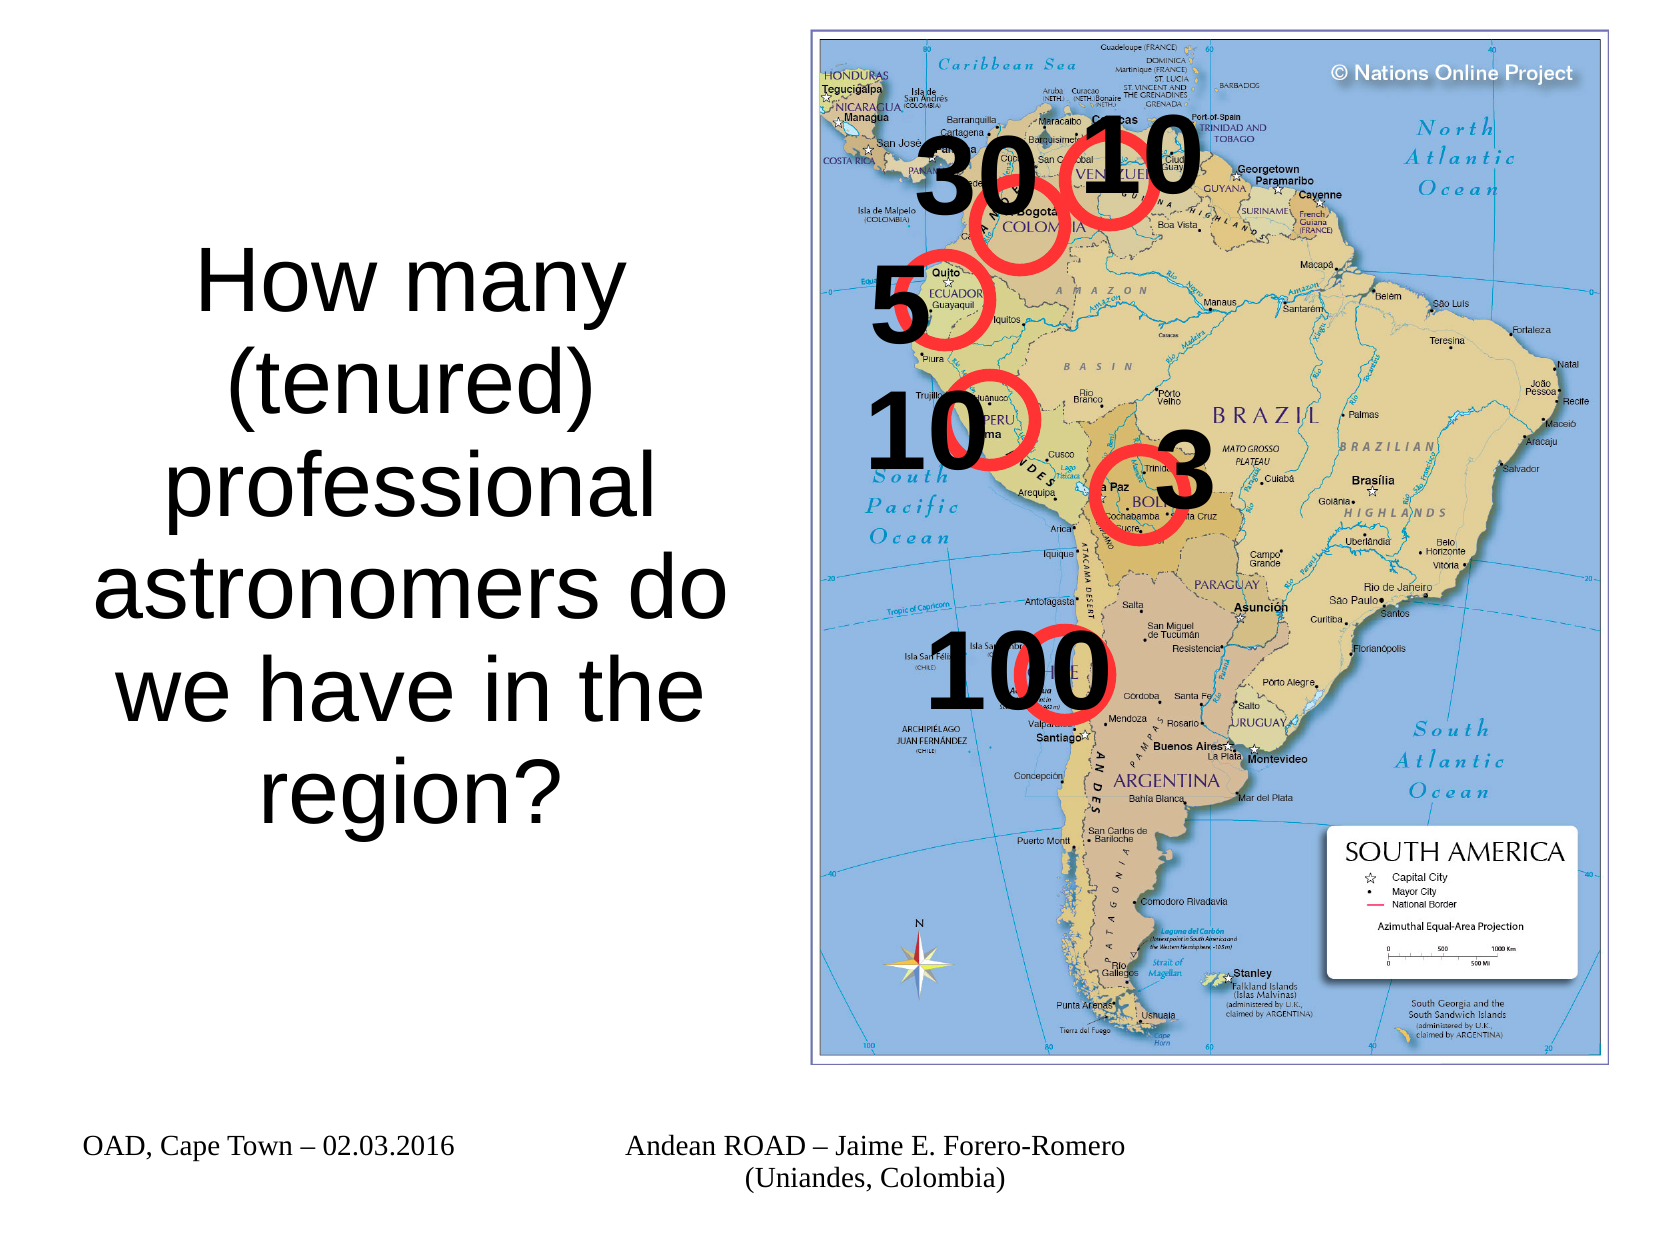

10
30
# How many (tenured) professional astronomers do we have in the region?
5
10
3
100